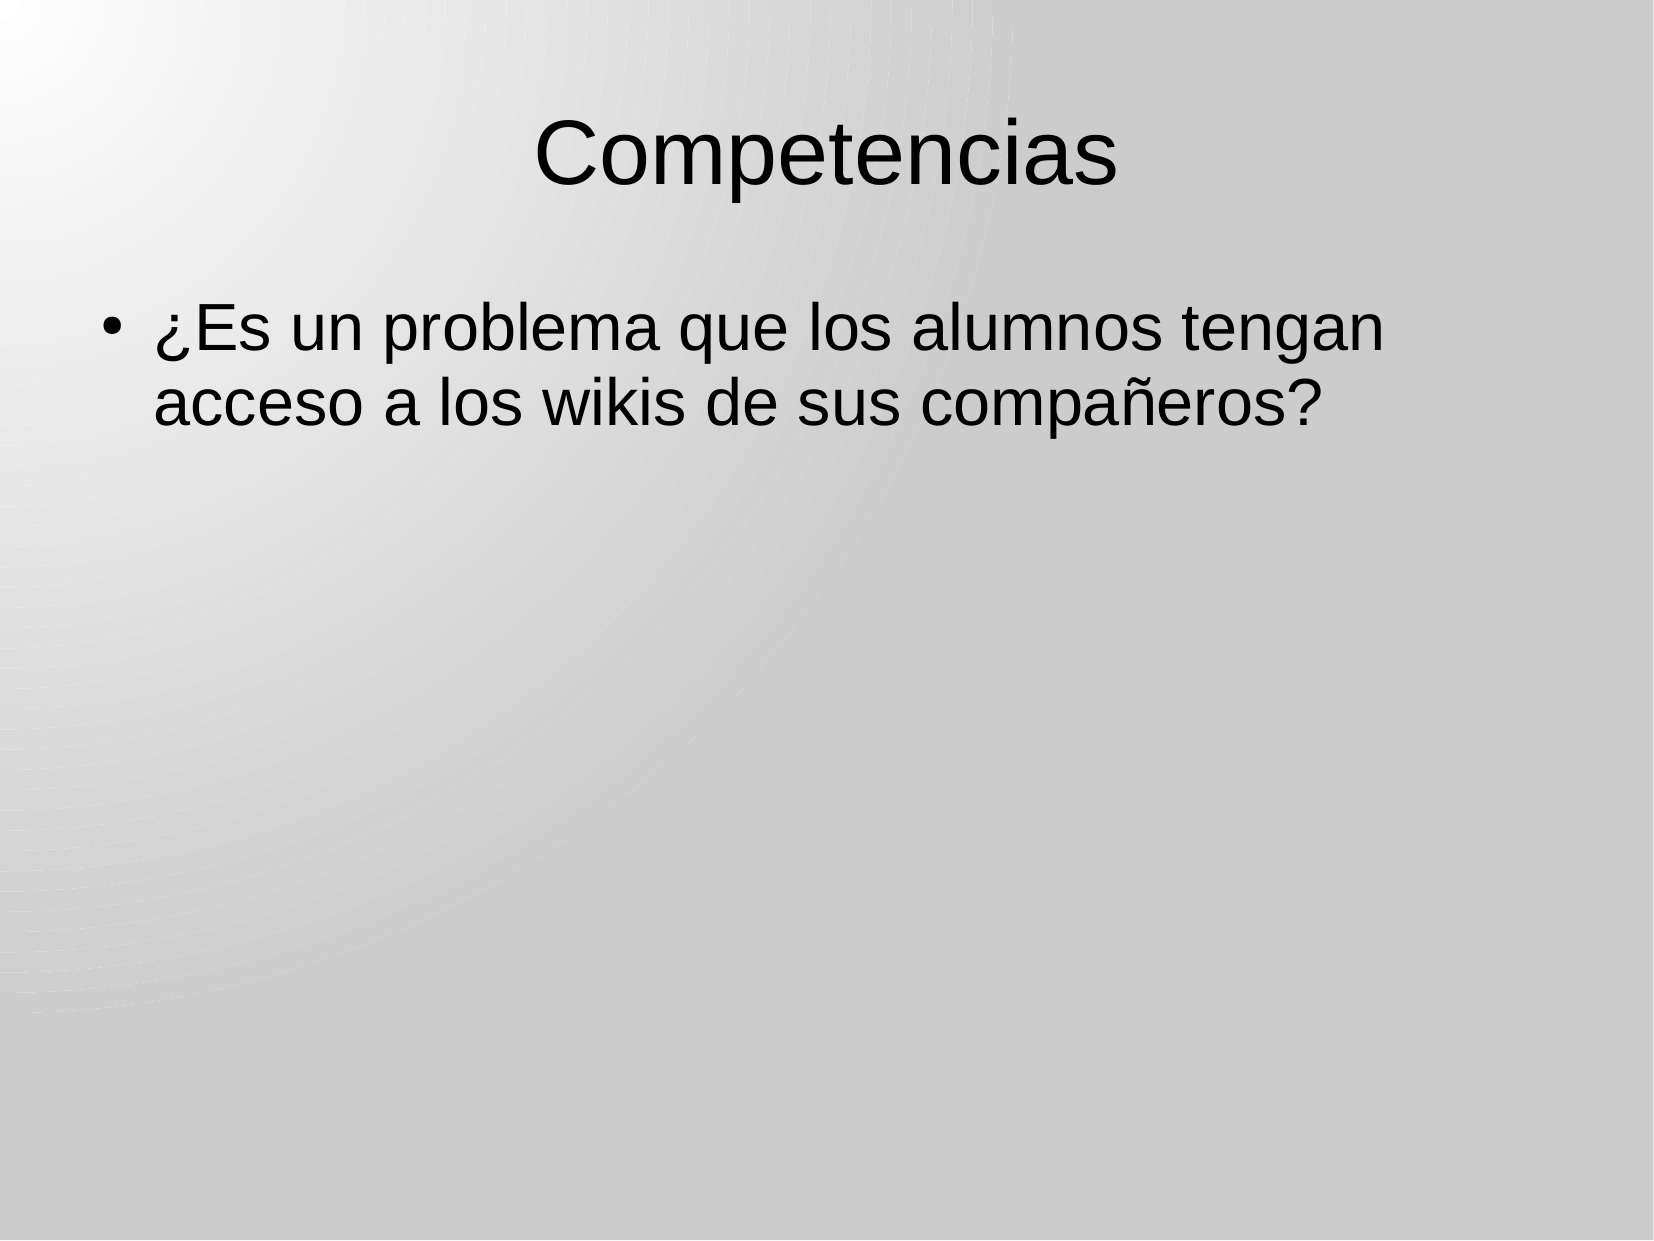

# Competencias
¿Es un problema que los alumnos tengan acceso a los wikis de sus compañeros?